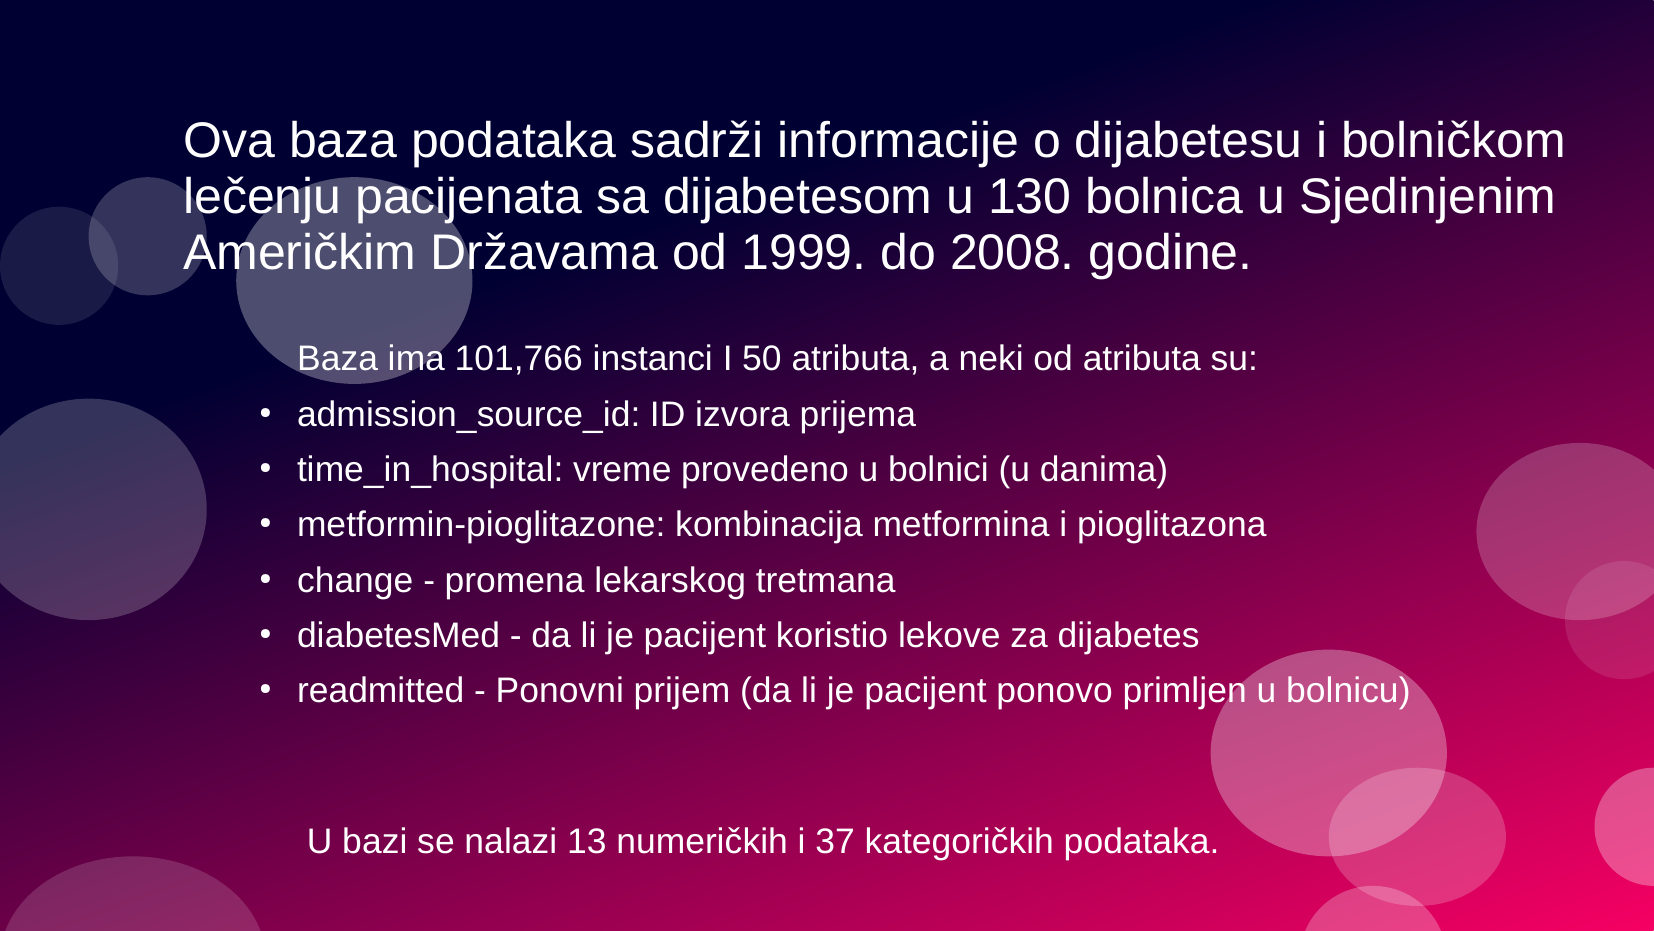

# Ova baza podataka sadrži informacije o dijabetesu i bolničkom lečenju pacijenata sa dijabetesom u 130 bolnica u Sjedinjenim Američkim Državama od 1999. do 2008. godine.
Baza ima 101,766 instanci I 50 atributa, a neki od atributa su:
admission_source_id: ID izvora prijema
time_in_hospital: vreme provedeno u bolnici (u danima)
metformin-pioglitazone: kombinacija metformina i pioglitazona
change - promena lekarskog tretmana
diabetesMed - da li je pacijent koristio lekove za dijabetes
readmitted - Ponovni prijem (da li je pacijent ponovo primljen u bolnicu)
 U bazi se nalazi 13 numeričkih i 37 kategoričkih podataka.